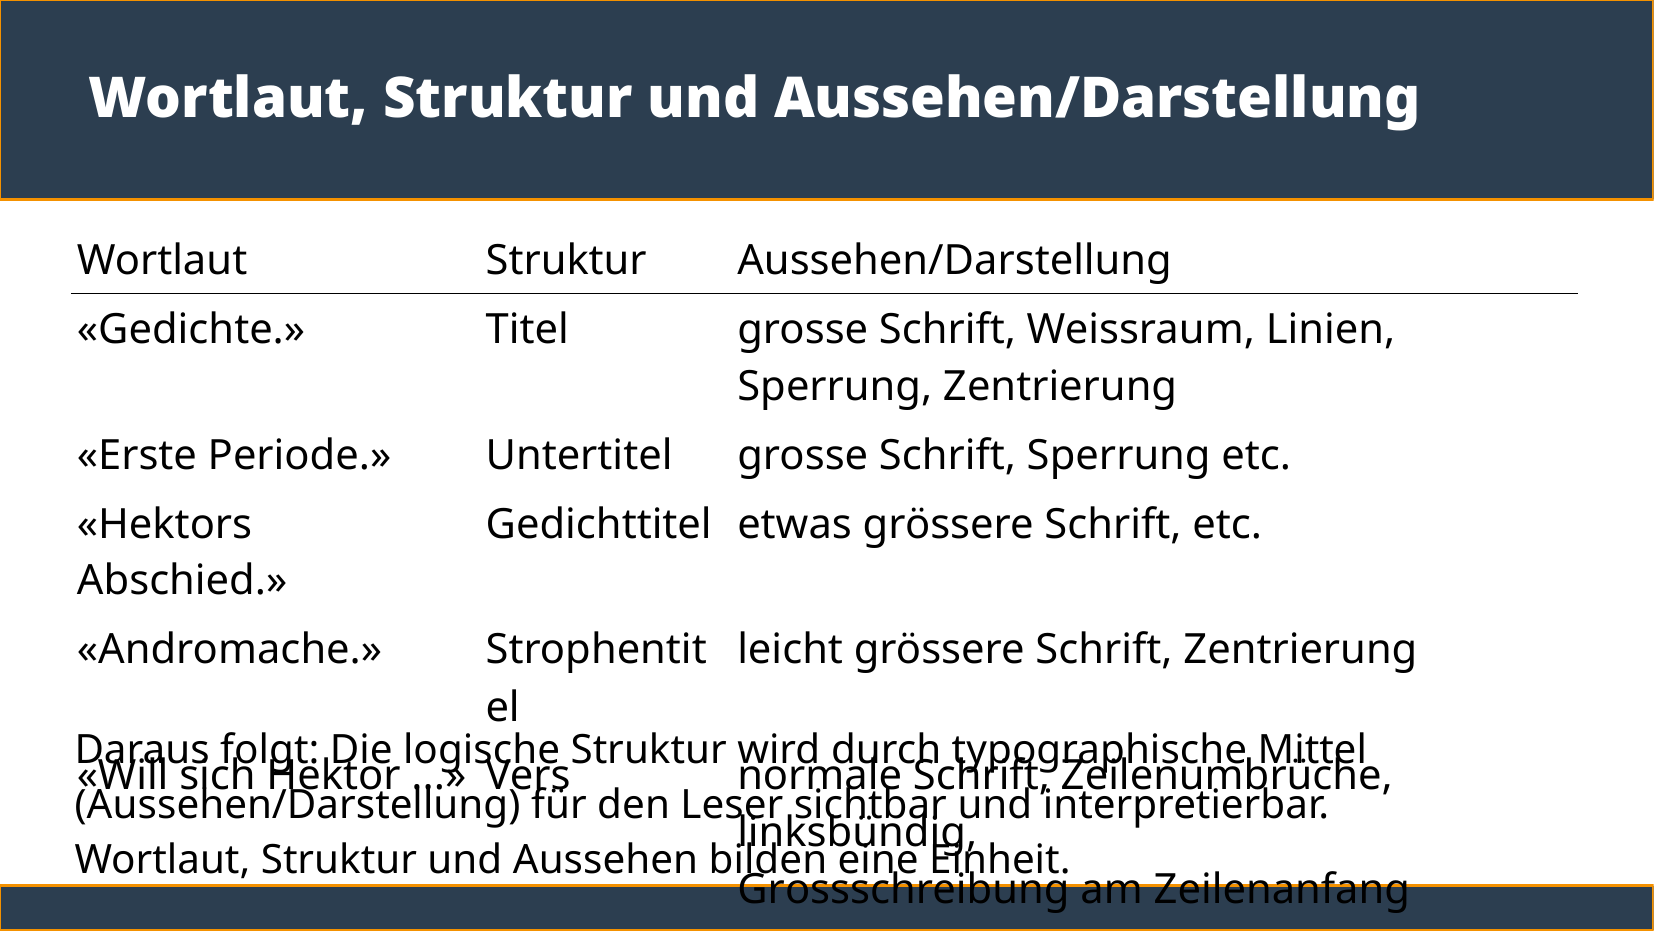

# Wortlaut, Struktur und Aussehen/Darstellung
| Wortlaut | Struktur | Aussehen/Darstellung |
| --- | --- | --- |
| «Gedichte.» | Titel | grosse Schrift, Weissraum, Linien, Sperrung, Zentrierung |
| «Erste Periode.» | Untertitel | grosse Schrift, Sperrung etc. |
| «Hektors Abschied.» | Gedichttitel | etwas grössere Schrift, etc. |
| «Andromache.» | Strophentitel | leicht grössere Schrift, Zentrierung |
| «Will sich Hektor ...» | Vers | normale Schrift, Zeilenumbrüche, linksbündig, Grossschreibung am Zeilenanfang |
Daraus folgt: Die logische Struktur wird durch typographische Mittel (Aussehen/Darstellung) für den Leser sichtbar und interpretierbar.
Wortlaut, Struktur und Aussehen bilden eine Einheit.